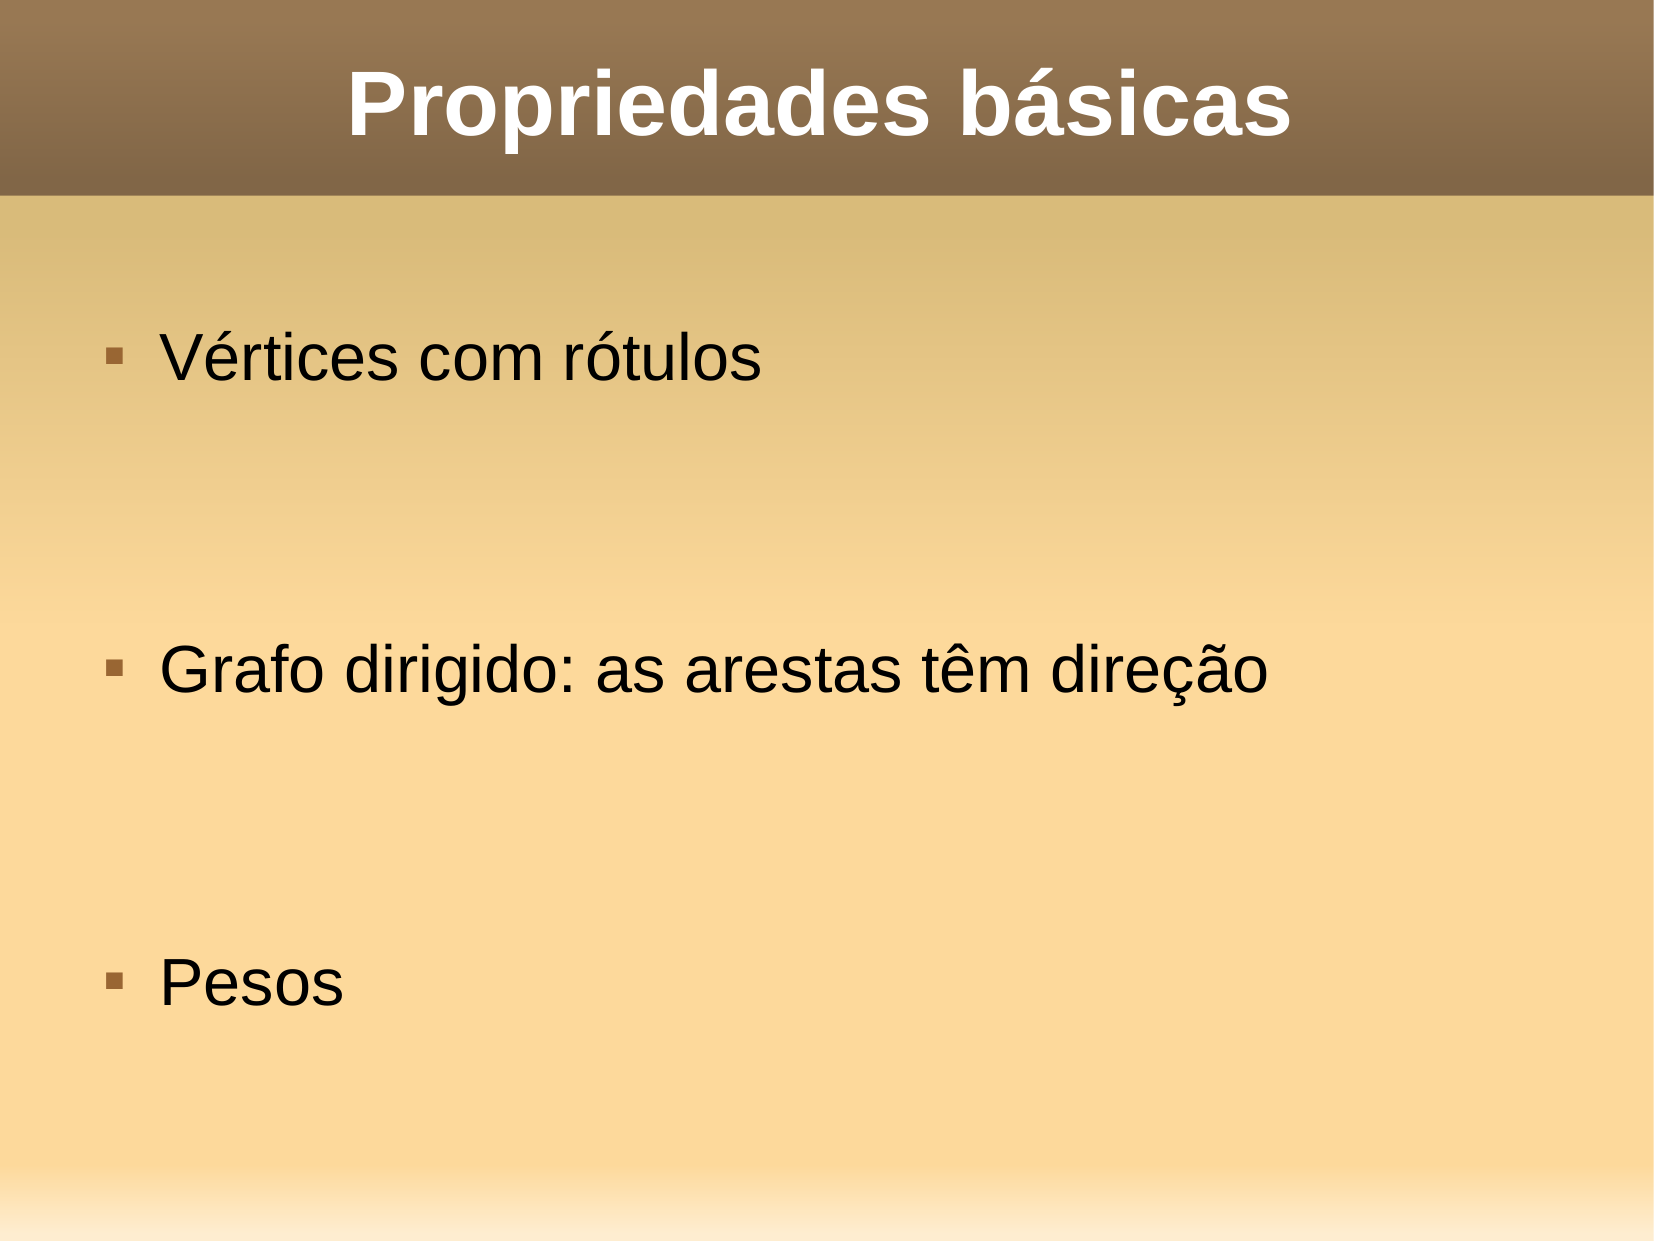

# Propriedades básicas
Vértices com rótulos
Grafo dirigido: as arestas têm direção
Pesos